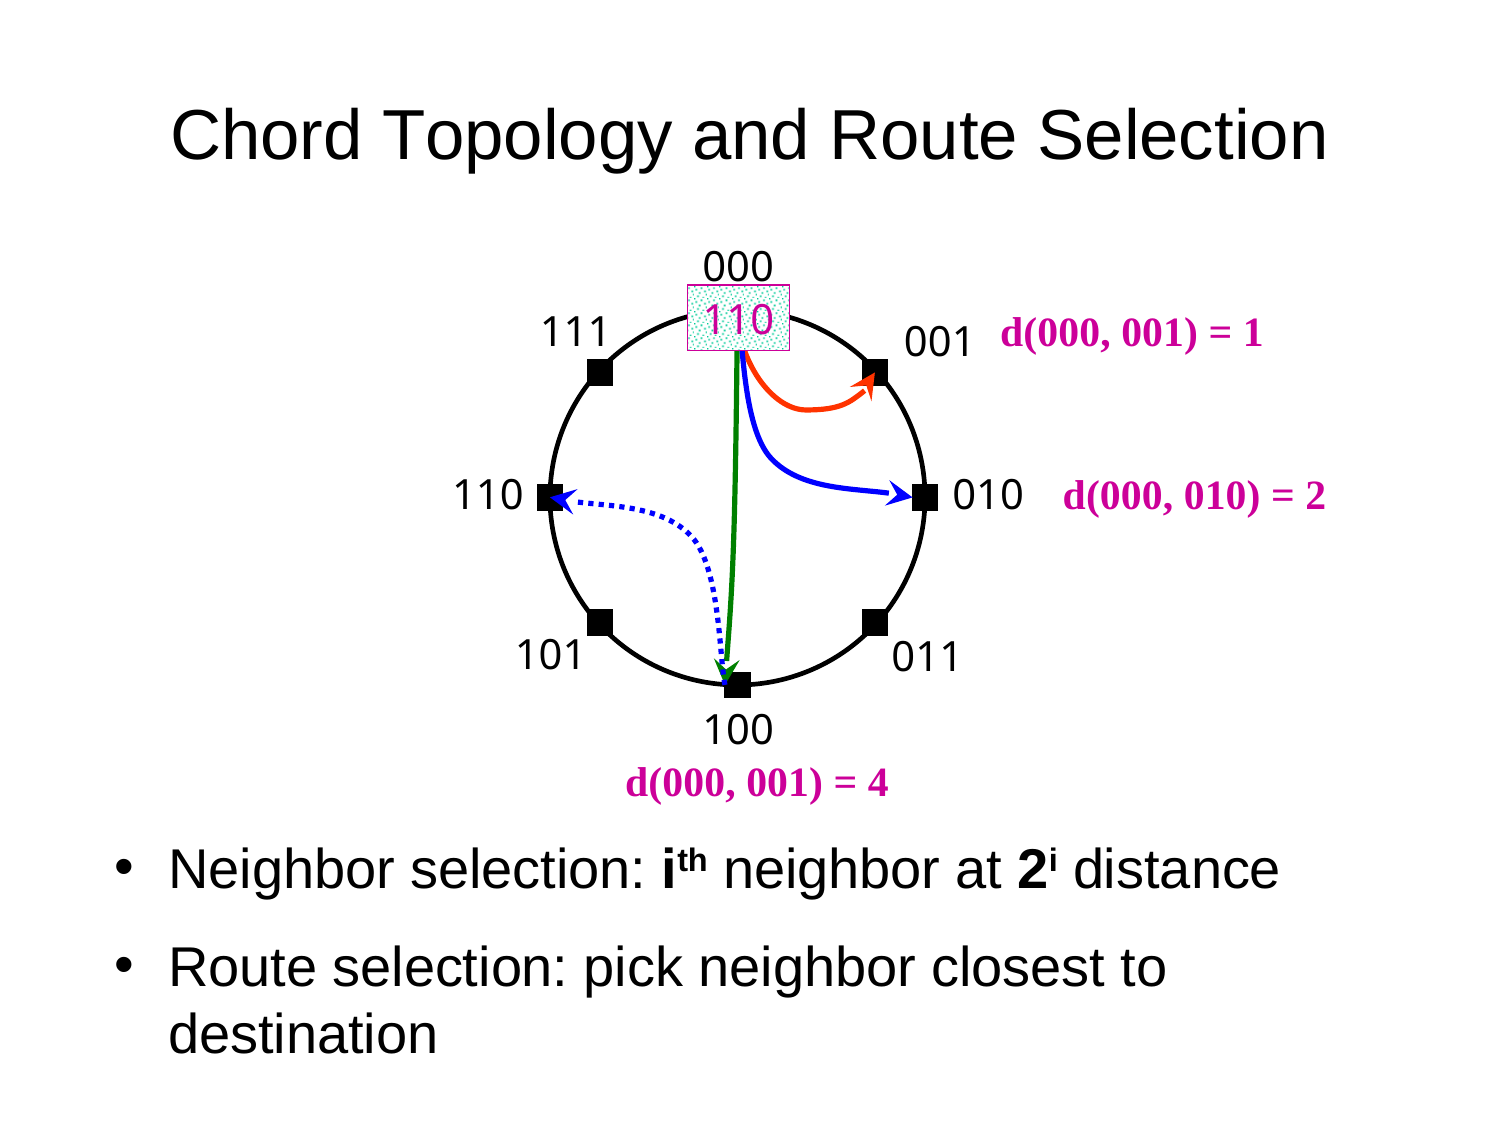

# Chord Topology and Route Selection
000
110
111
 d(000, 001) = 1
001
110
010
 d(000, 010) = 2
101
011
100
 d(000, 001) = 4
Neighbor selection: ith neighbor at 2i distance
Route selection: pick neighbor closest to destination